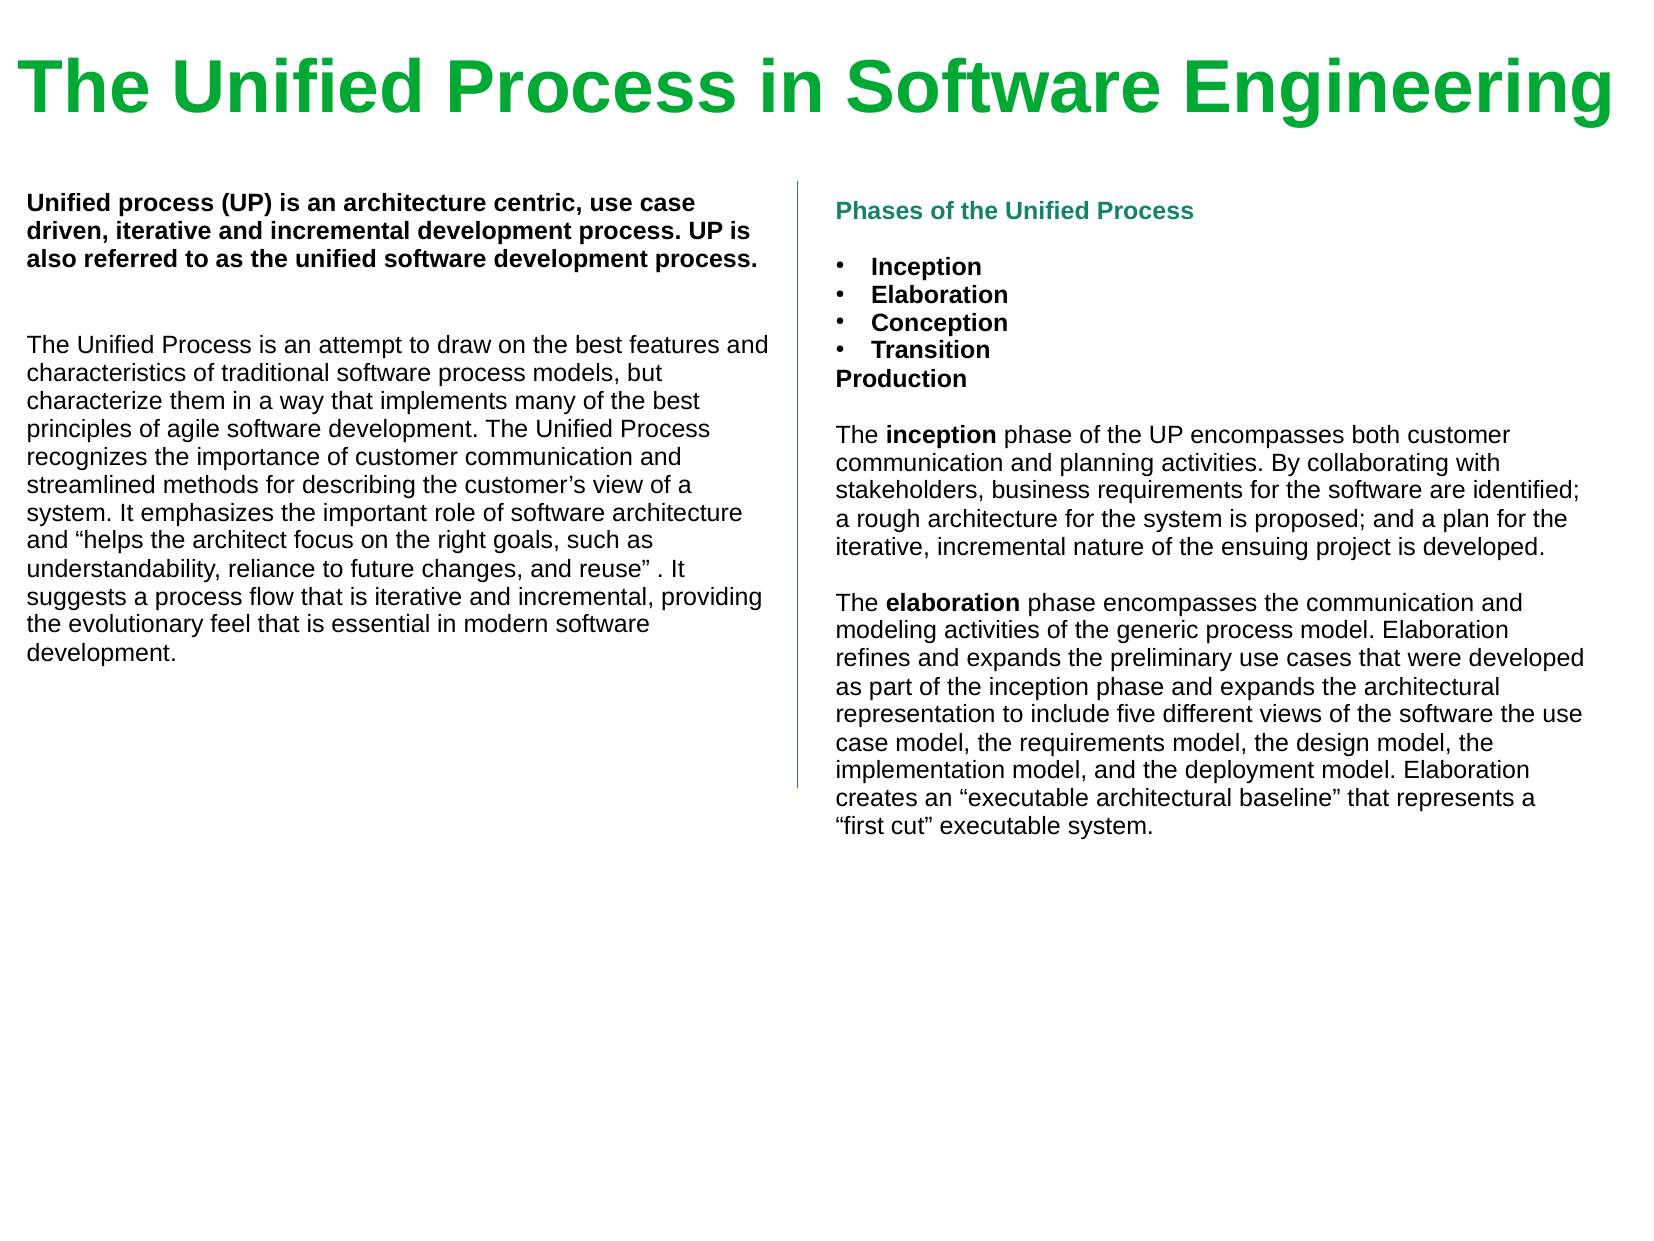

# The Unified Process in Software Engineering
Unified process (UP) is an architecture centric, use case driven, iterative and incremental development process. UP is also referred to as the unified software development process.
Phases of the Unified Process
Inception
Elaboration
Conception
Transition
Production
The inception phase of the UP encompasses both customer communication and planning activities. By collaborating with stakeholders, business requirements for the software are identified; a rough architecture for the system is proposed; and a plan for the iterative, incremental nature of the ensuing project is developed.
The elaboration phase encompasses the communication and modeling activities of the generic process model. Elaboration refines and expands the preliminary use cases that were developed as part of the inception phase and expands the architectural representation to include five different views of the software the use case model, the requirements model, the design model, the implementation model, and the deployment model. Elaboration creates an “executable architectural baseline” that represents a “first cut” executable system.
The Unified Process is an attempt to draw on the best features and characteristics of traditional software process models, but characterize them in a way that implements many of the best principles of agile software development. The Unified Process recognizes the importance of customer communication and streamlined methods for describing the customer’s view of a system. It emphasizes the important role of software architecture and “helps the architect focus on the right goals, such as understandability, reliance to future changes, and reuse” . It suggests a process flow that is iterative and incremental, providing the evolutionary feel that is essential in modern software development.